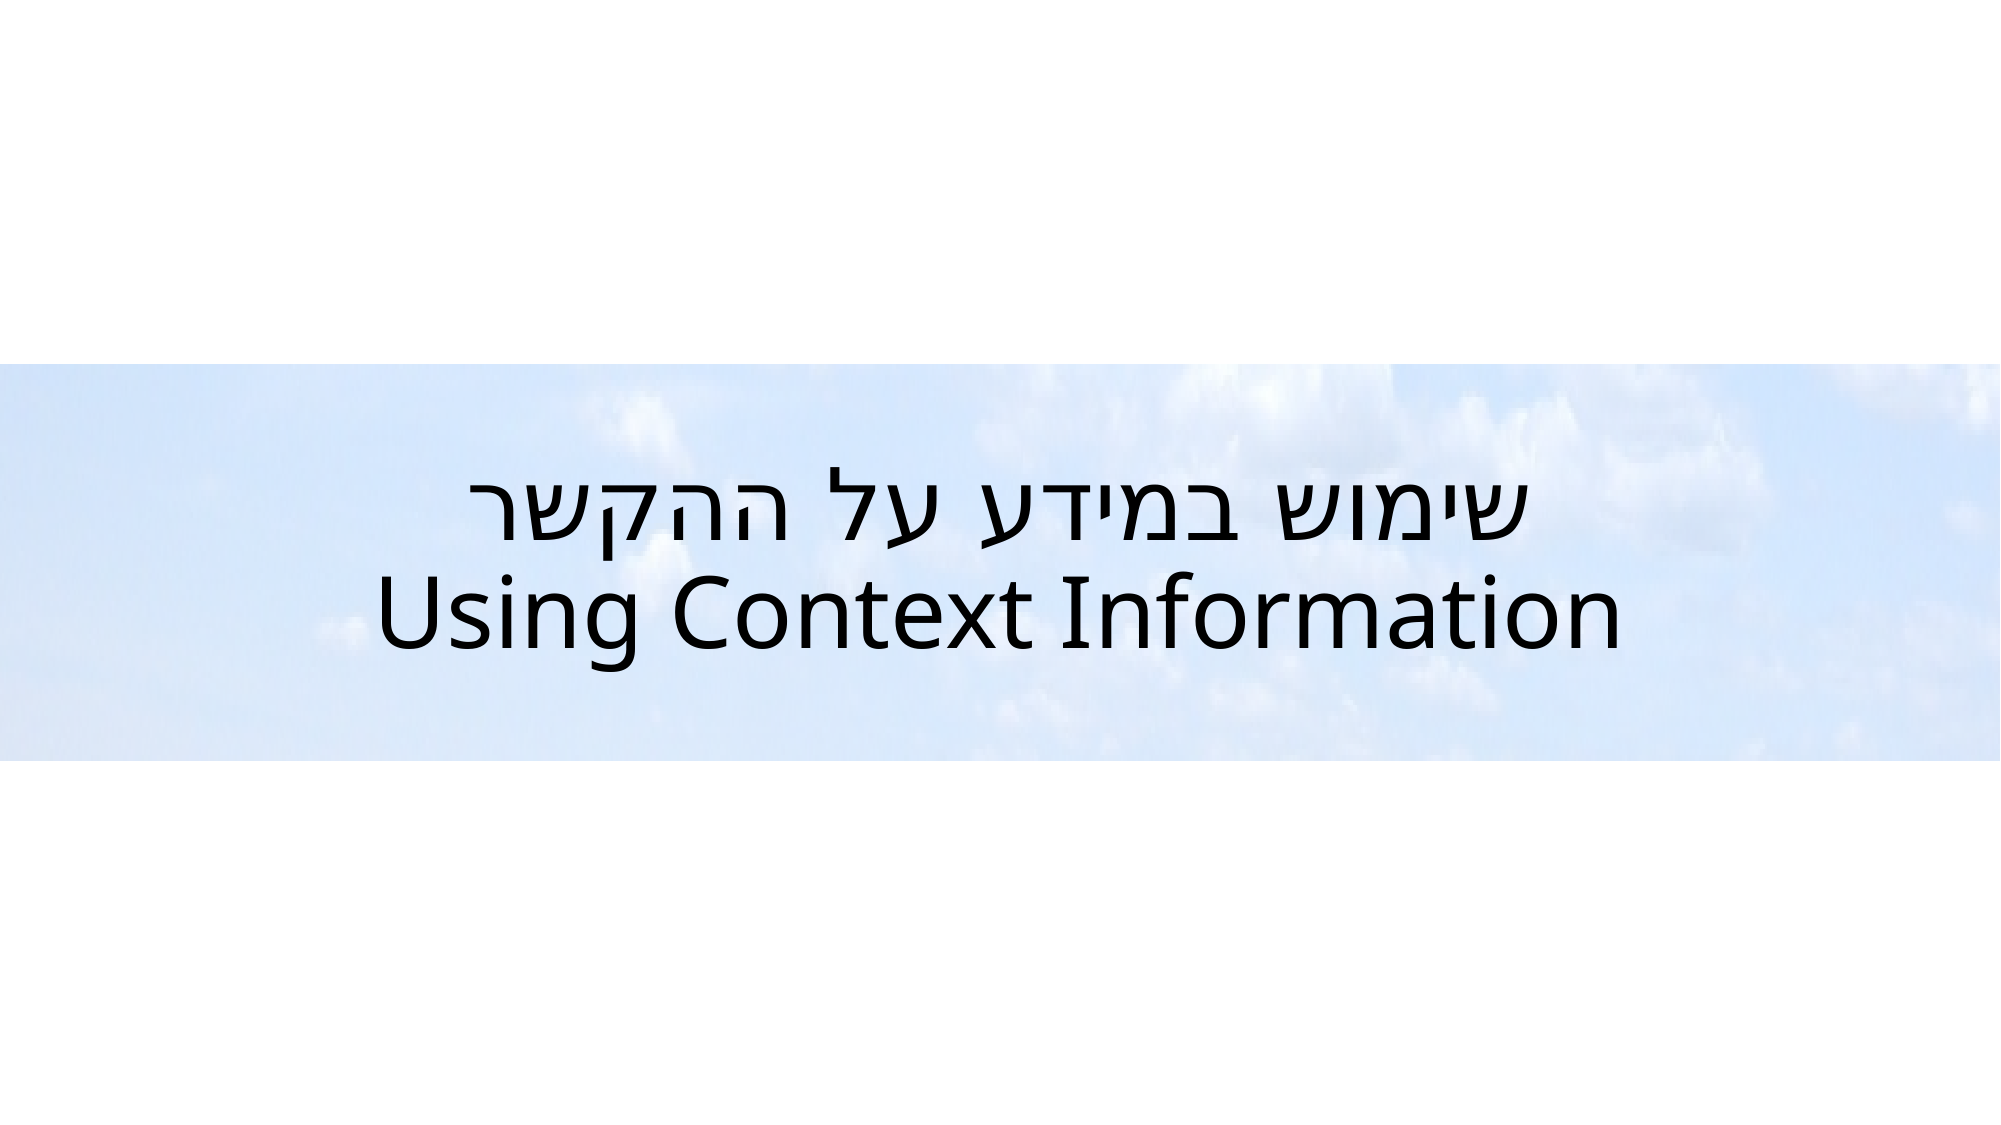

# שימוש במידע על ההקשר Using Context Information